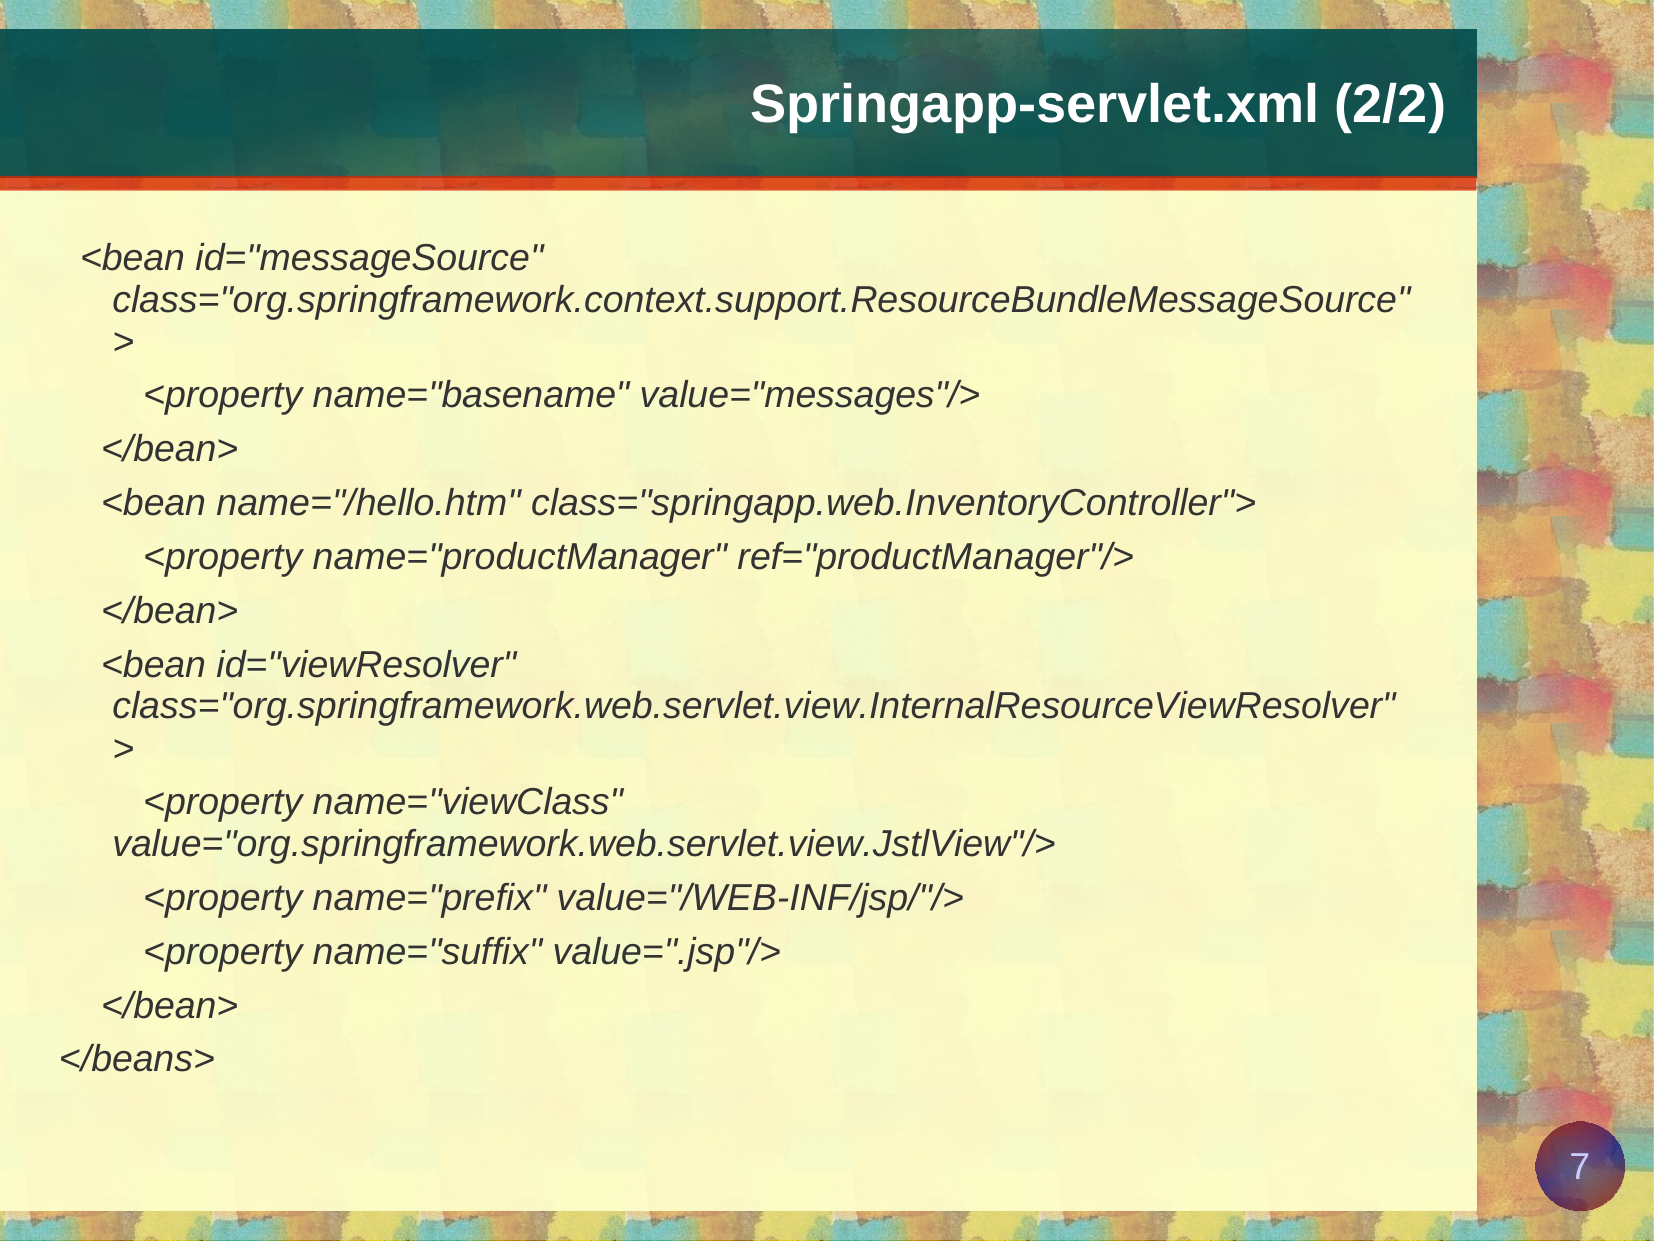

# Springapp-servlet.xml (2/2)
 <bean id="messageSource" class="org.springframework.context.support.ResourceBundleMessageSource">
 <property name="basename" value="messages"/>
 </bean>
 <bean name="/hello.htm" class="springapp.web.InventoryController">
 <property name="productManager" ref="productManager"/>
 </bean>
 <bean id="viewResolver" class="org.springframework.web.servlet.view.InternalResourceViewResolver">
 <property name="viewClass" value="org.springframework.web.servlet.view.JstlView"/>
 <property name="prefix" value="/WEB-INF/jsp/"/>
 <property name="suffix" value=".jsp"/>
 </bean>
</beans>